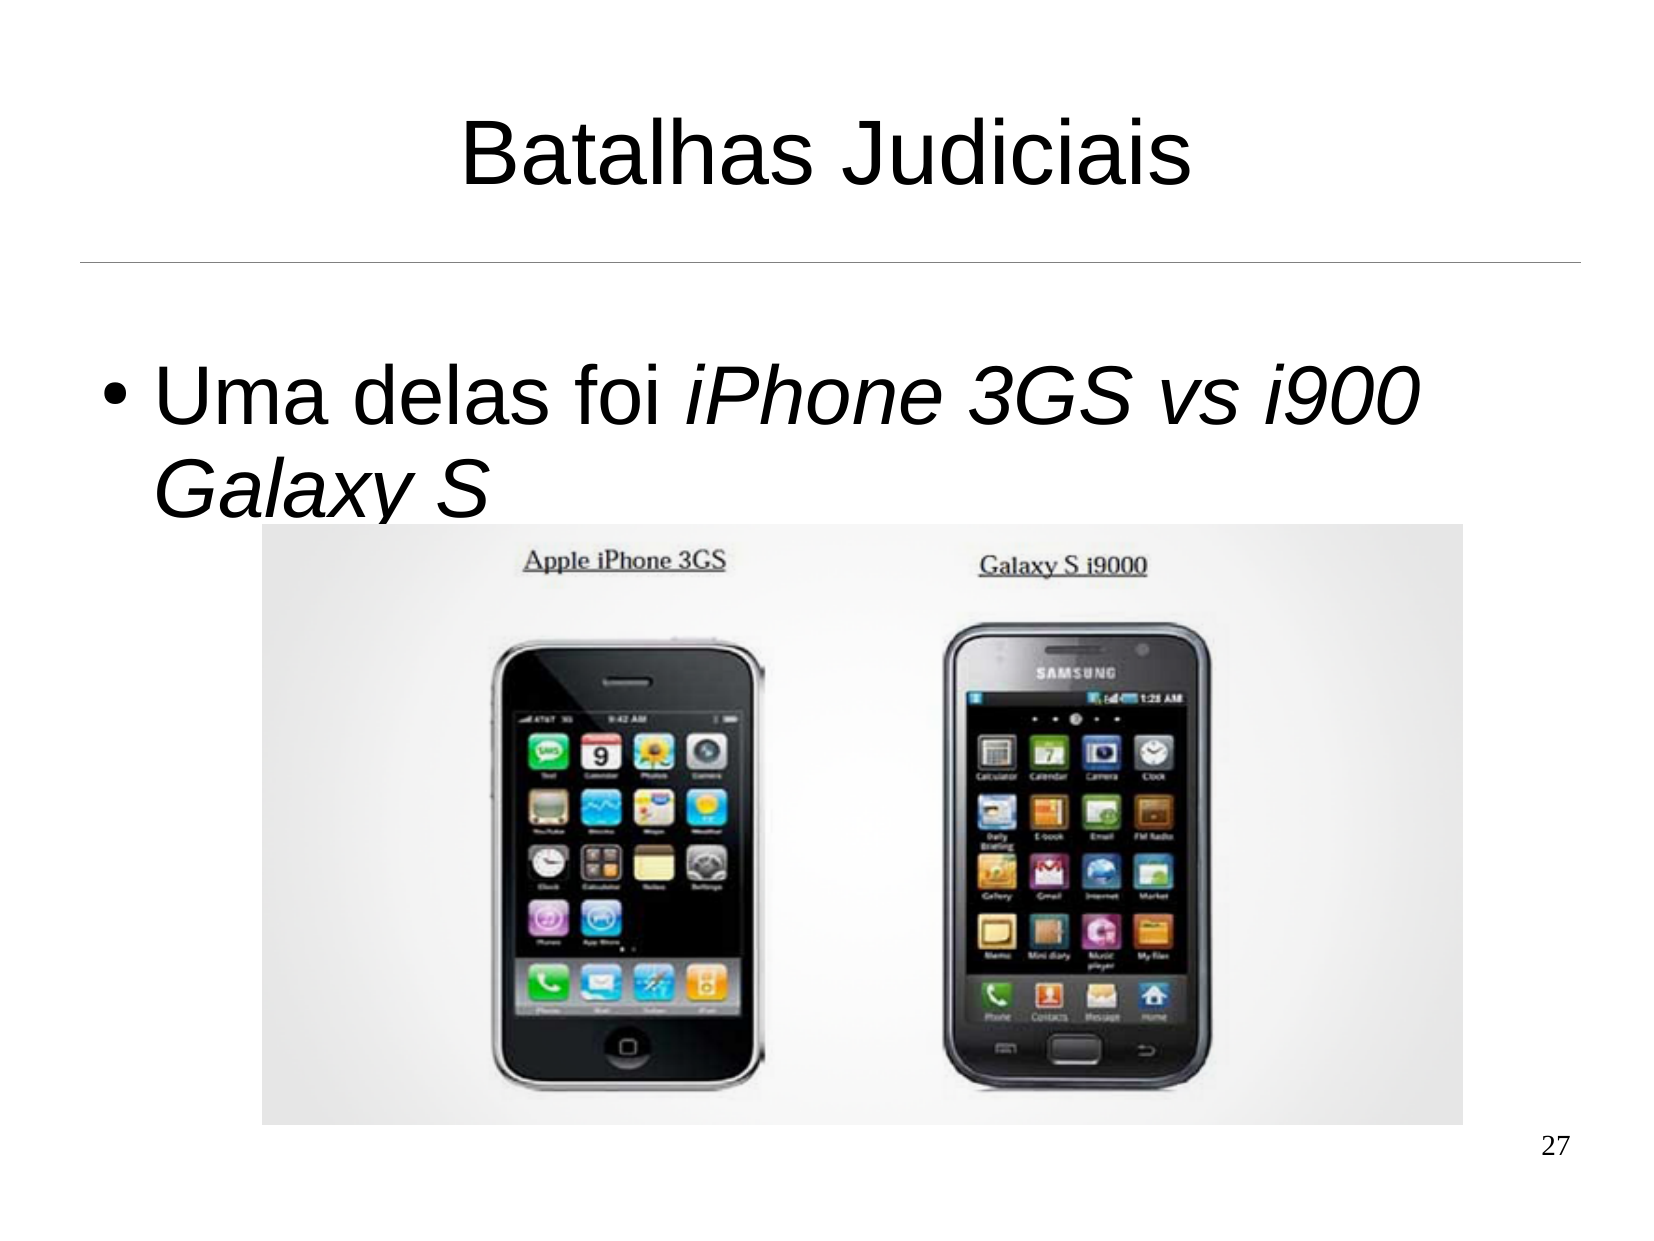

# Batalhas Judiciais
Uma delas foi iPhone 3GS vs i900 Galaxy S
27